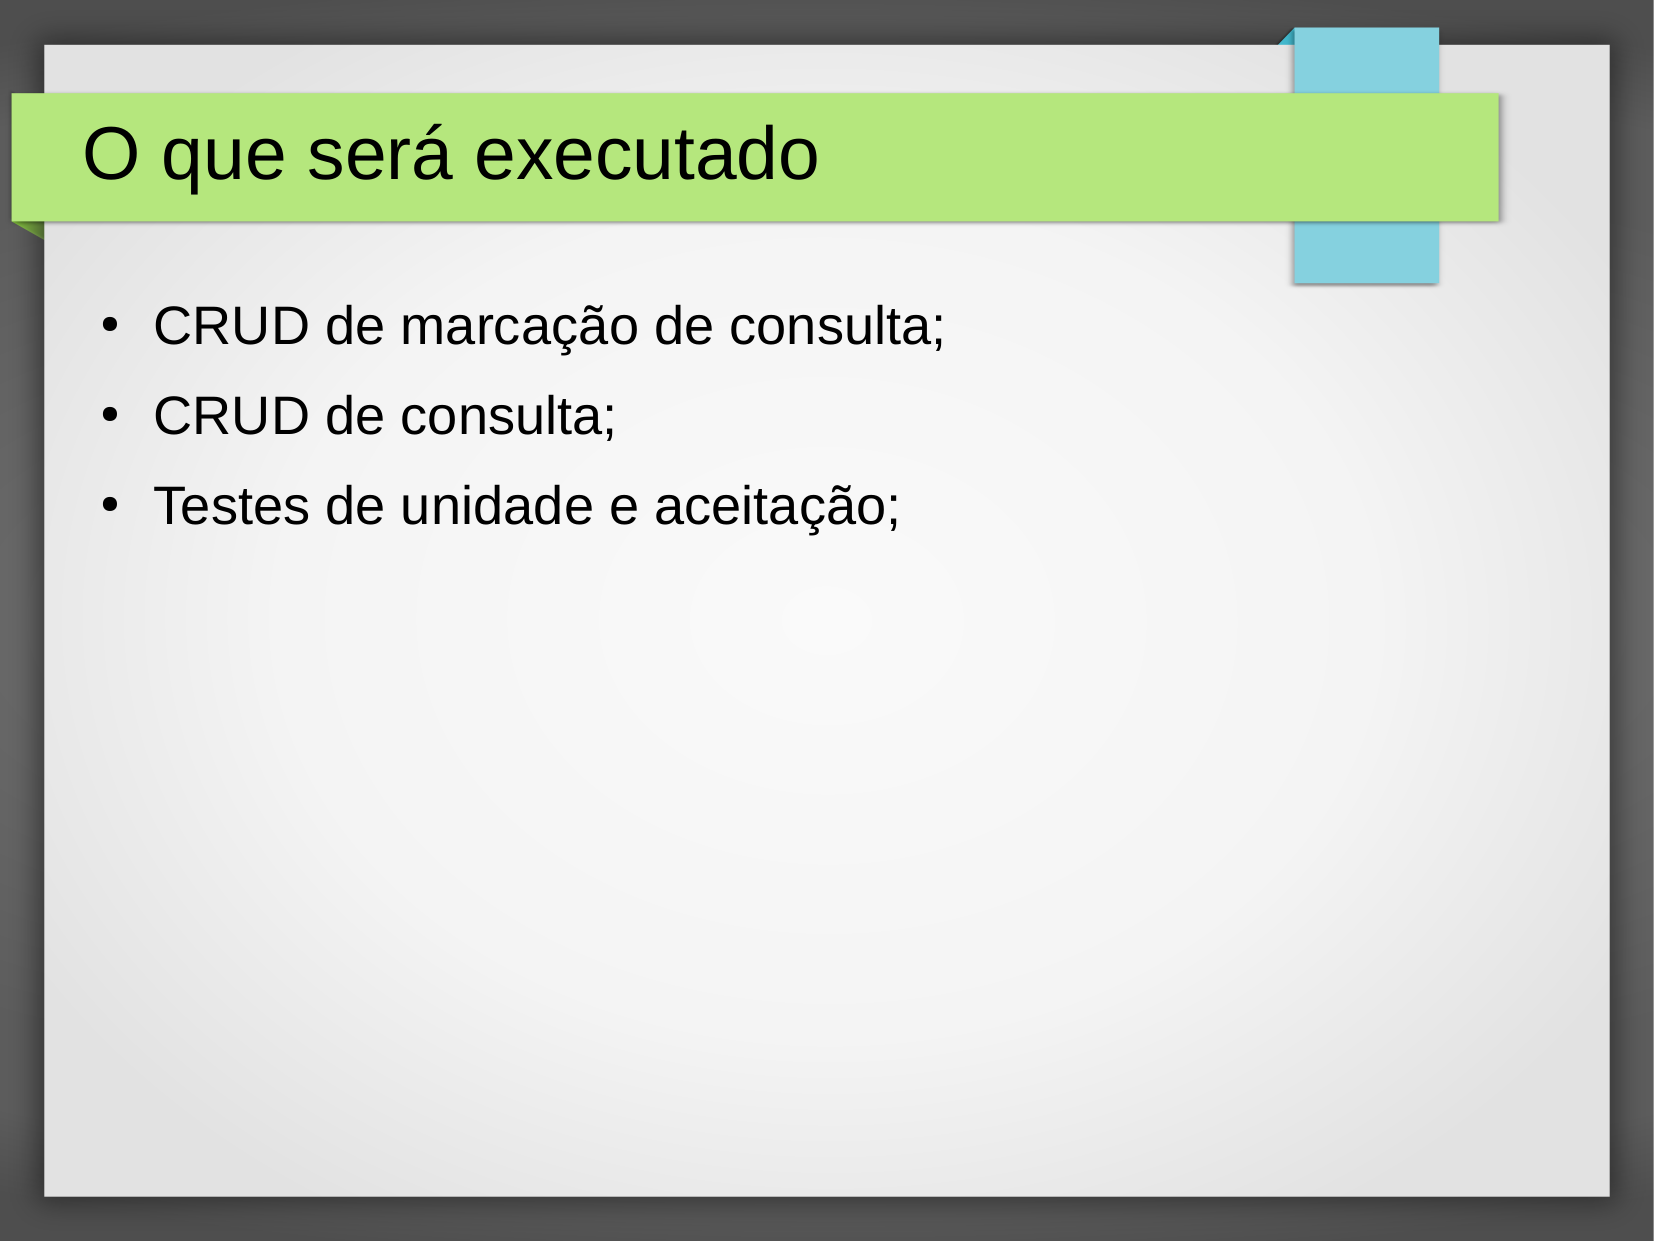

# O que será executado
CRUD de marcação de consulta;
CRUD de consulta;
Testes de unidade e aceitação;